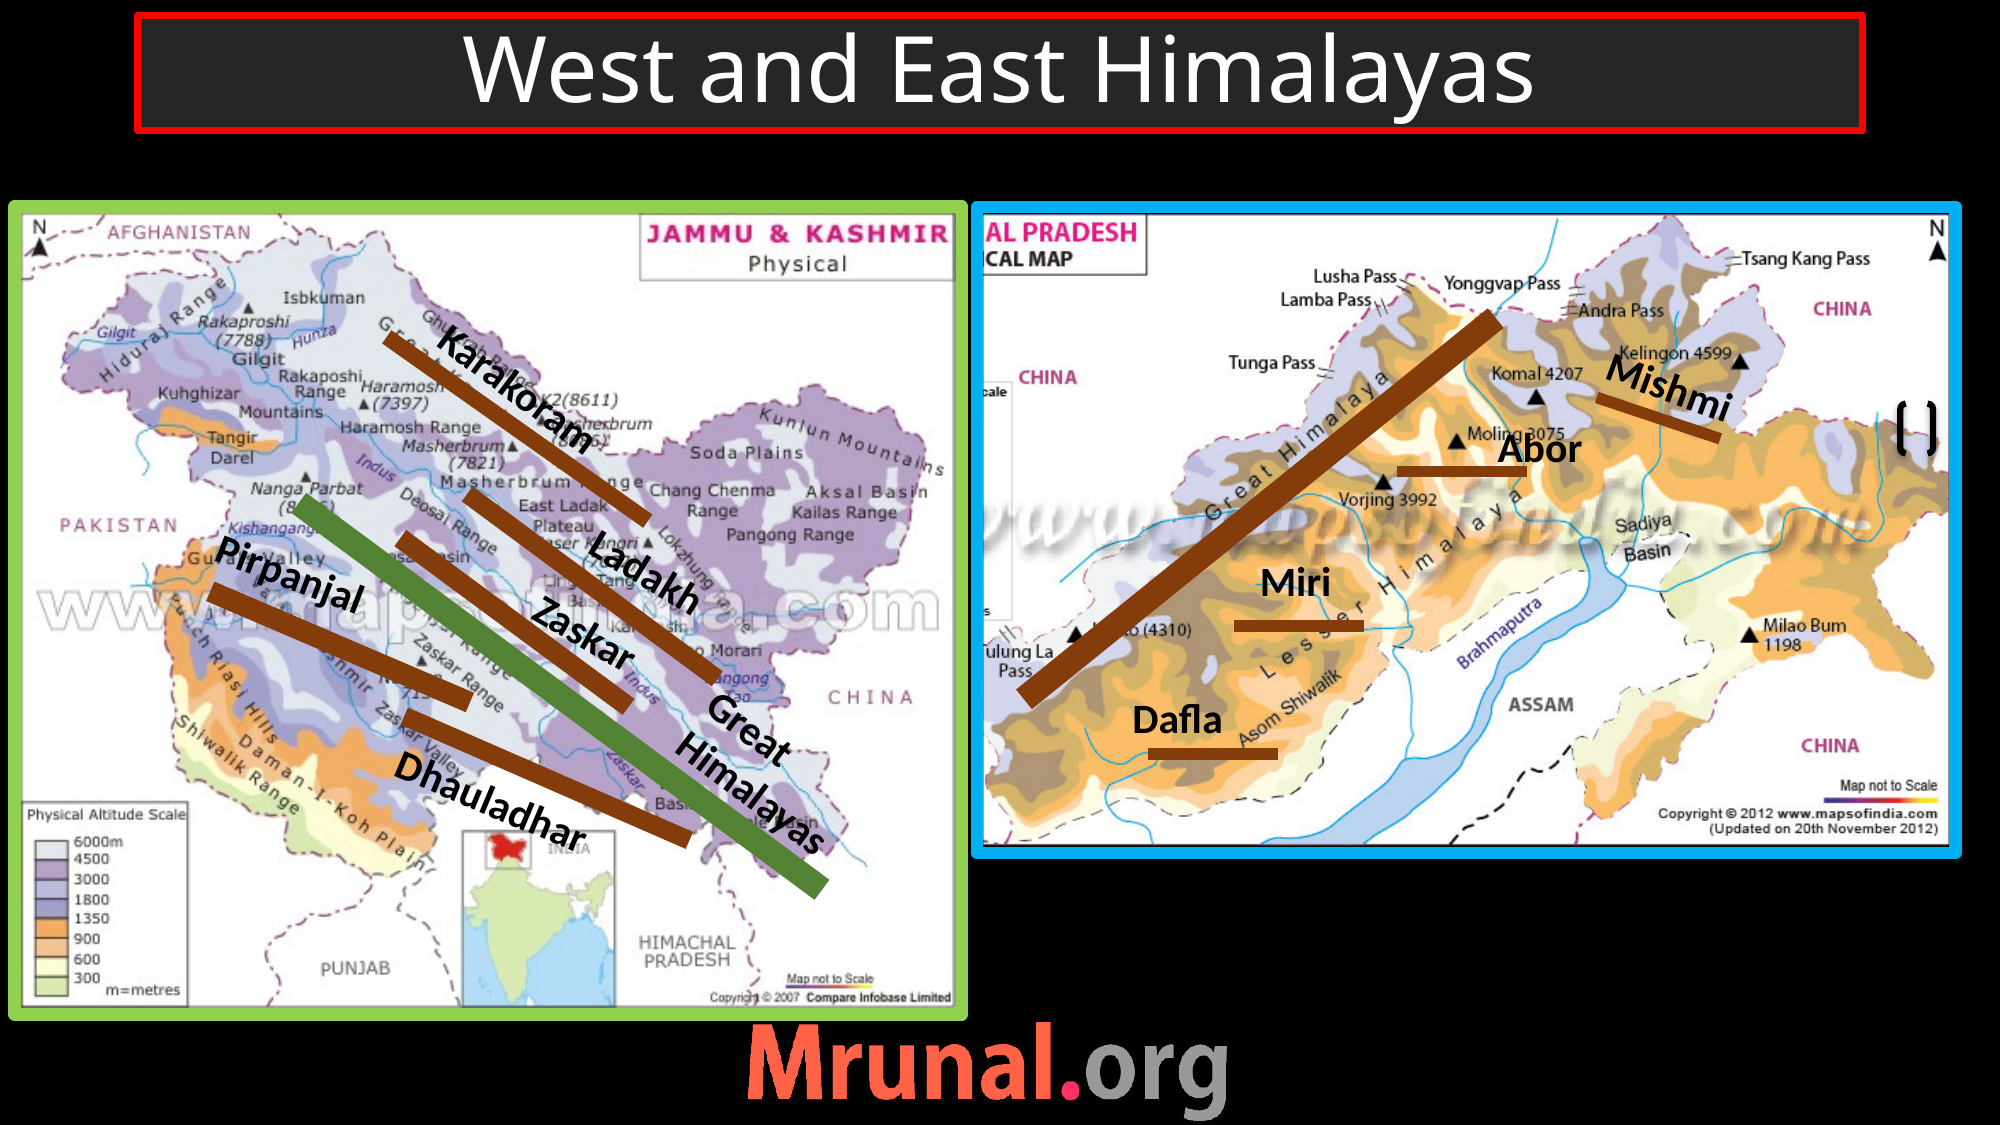

# West and East Himalayas
Karakoram
Mishmi
Abor
Pirpanjal
Miri
Ladakh
Zaskar
Dafla
Great Himalayas
Kanchenjunga
Dhauladhar